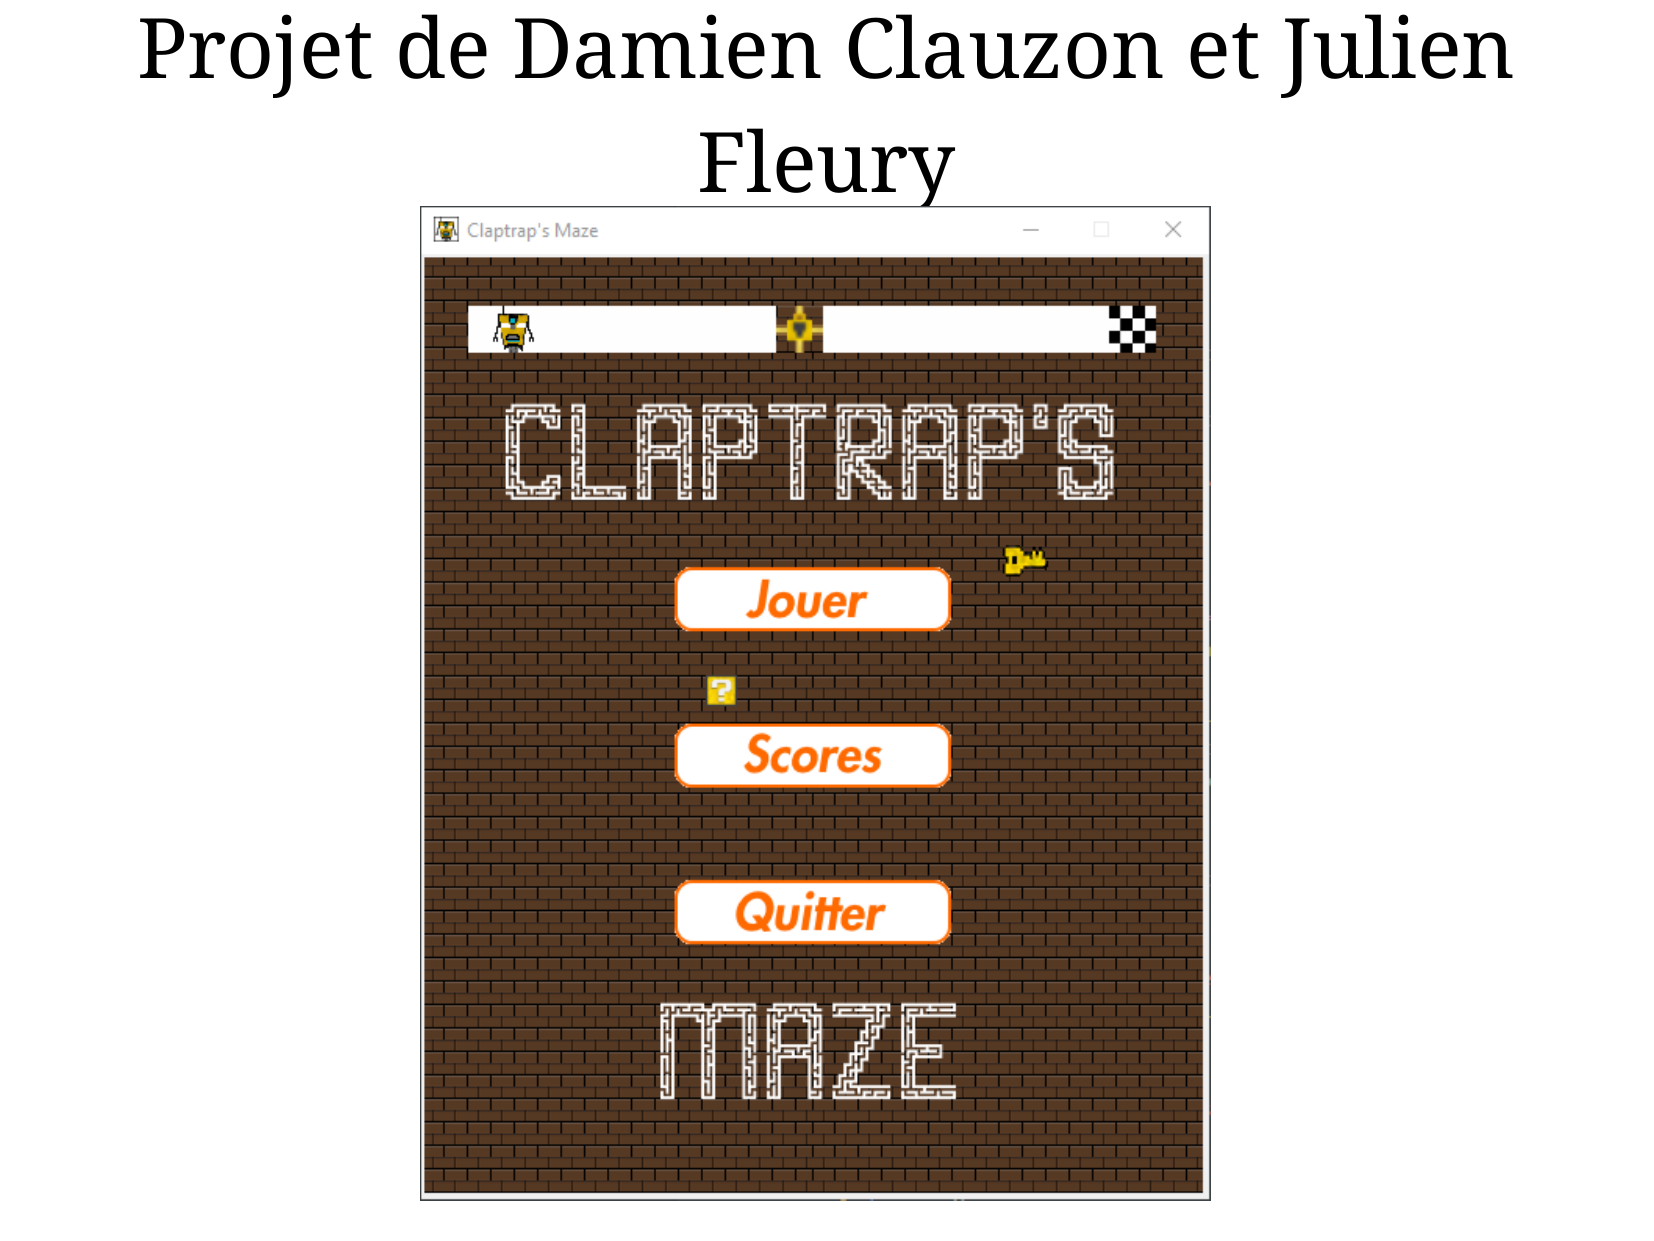

Projet de Damien Clauzon et Julien Fleury